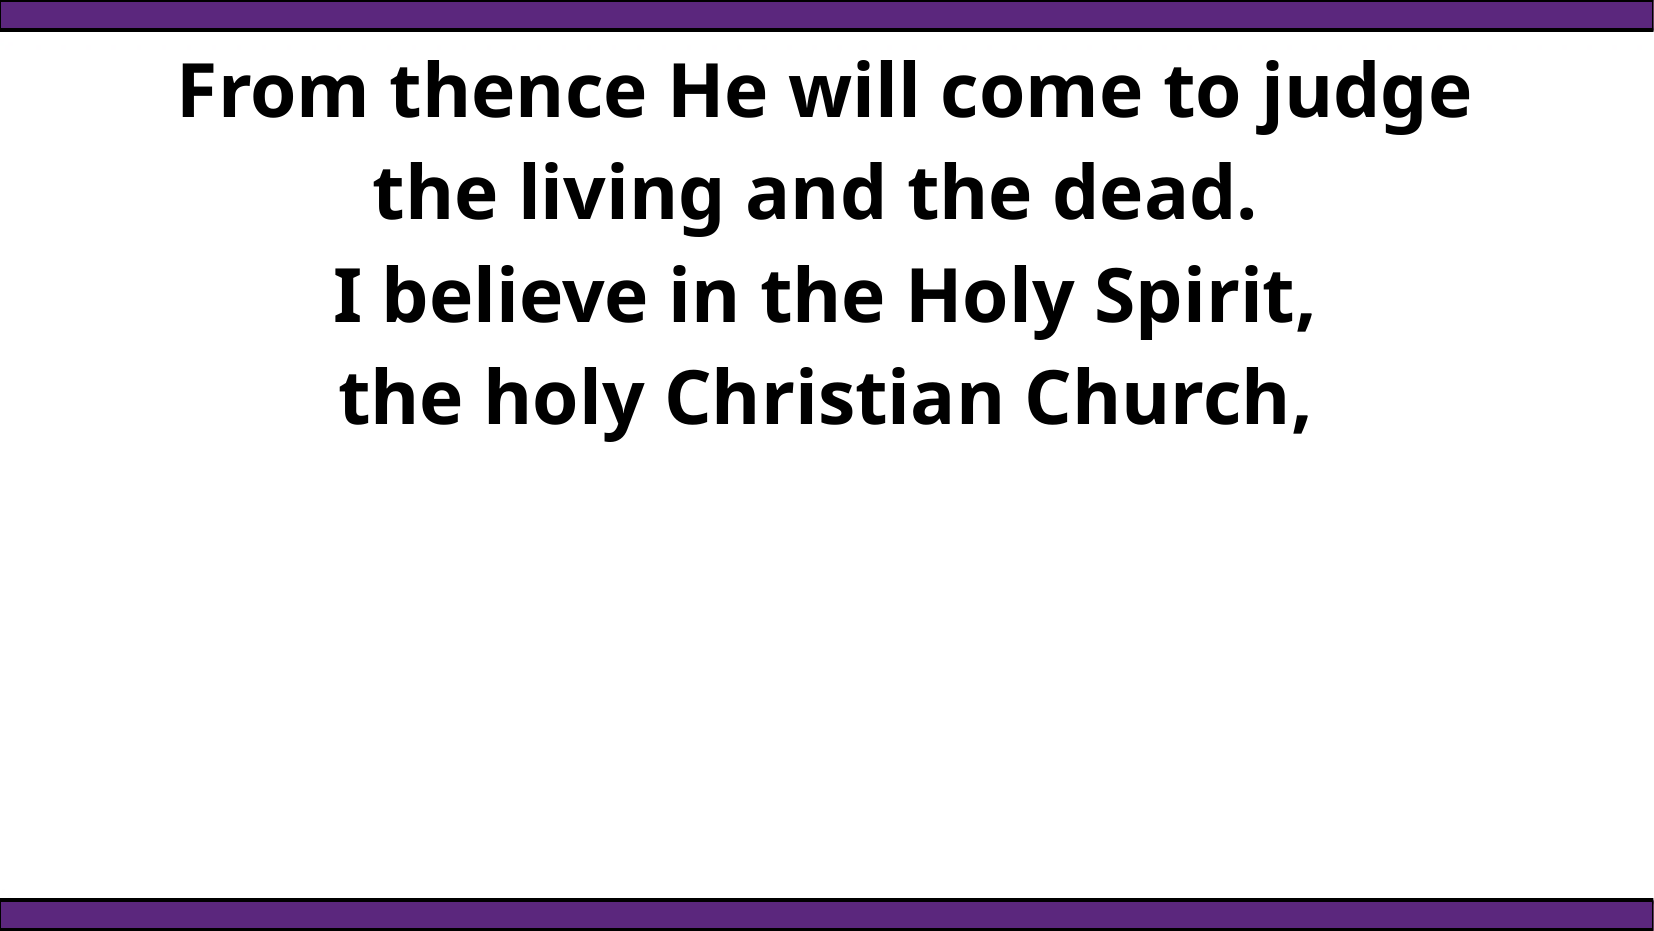

From thence He will come to judge
the living and the dead.
I believe in the Holy Spirit,
the holy Christian Church,